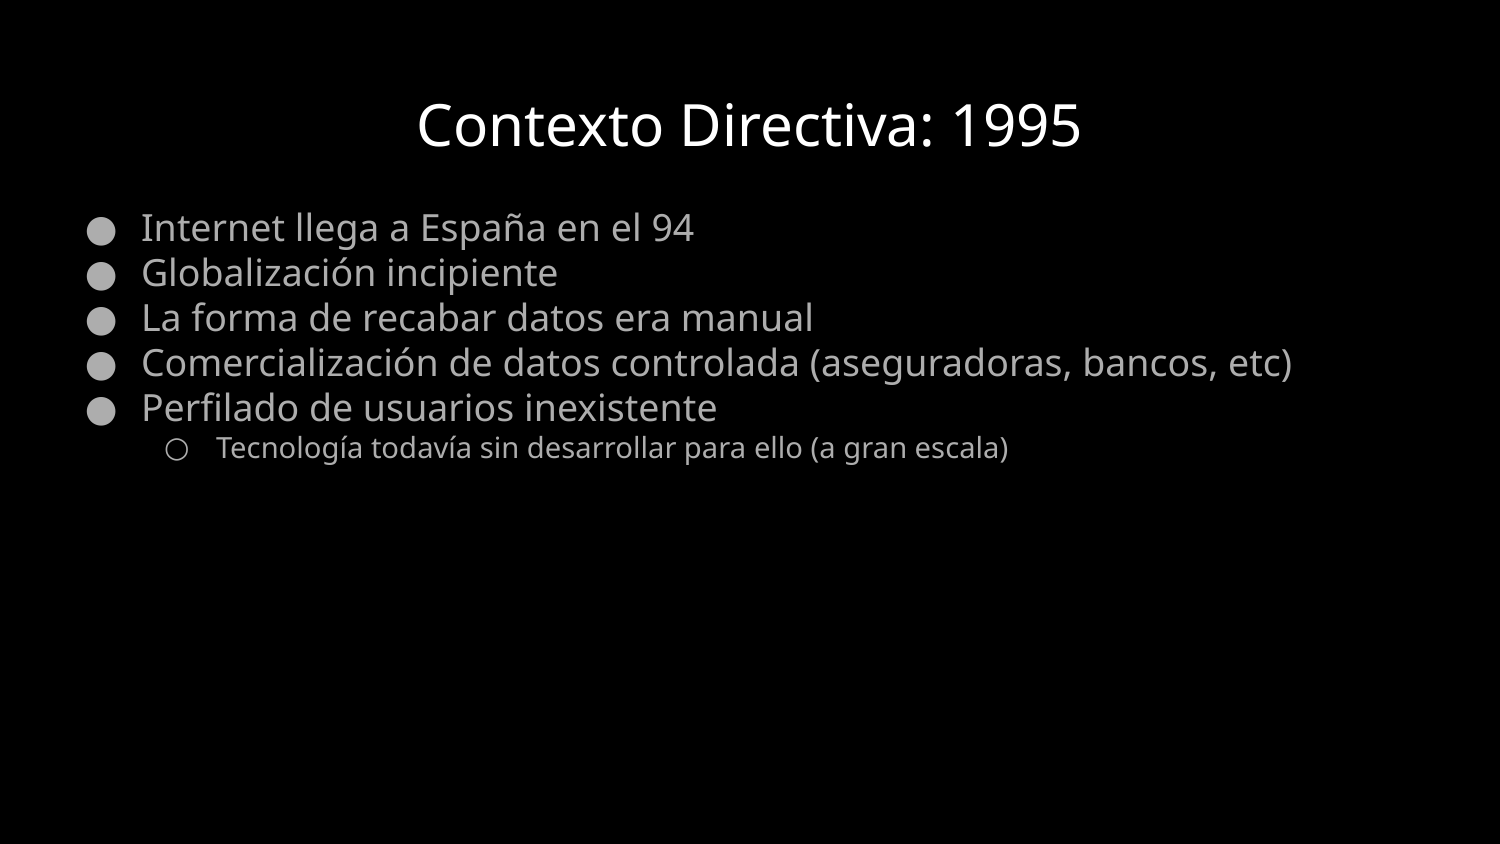

# Contexto Directiva: 1995
Internet llega a España en el 94
Globalización incipiente
La forma de recabar datos era manual
Comercialización de datos controlada (aseguradoras, bancos, etc)
Perfilado de usuarios inexistente
Tecnología todavía sin desarrollar para ello (a gran escala)